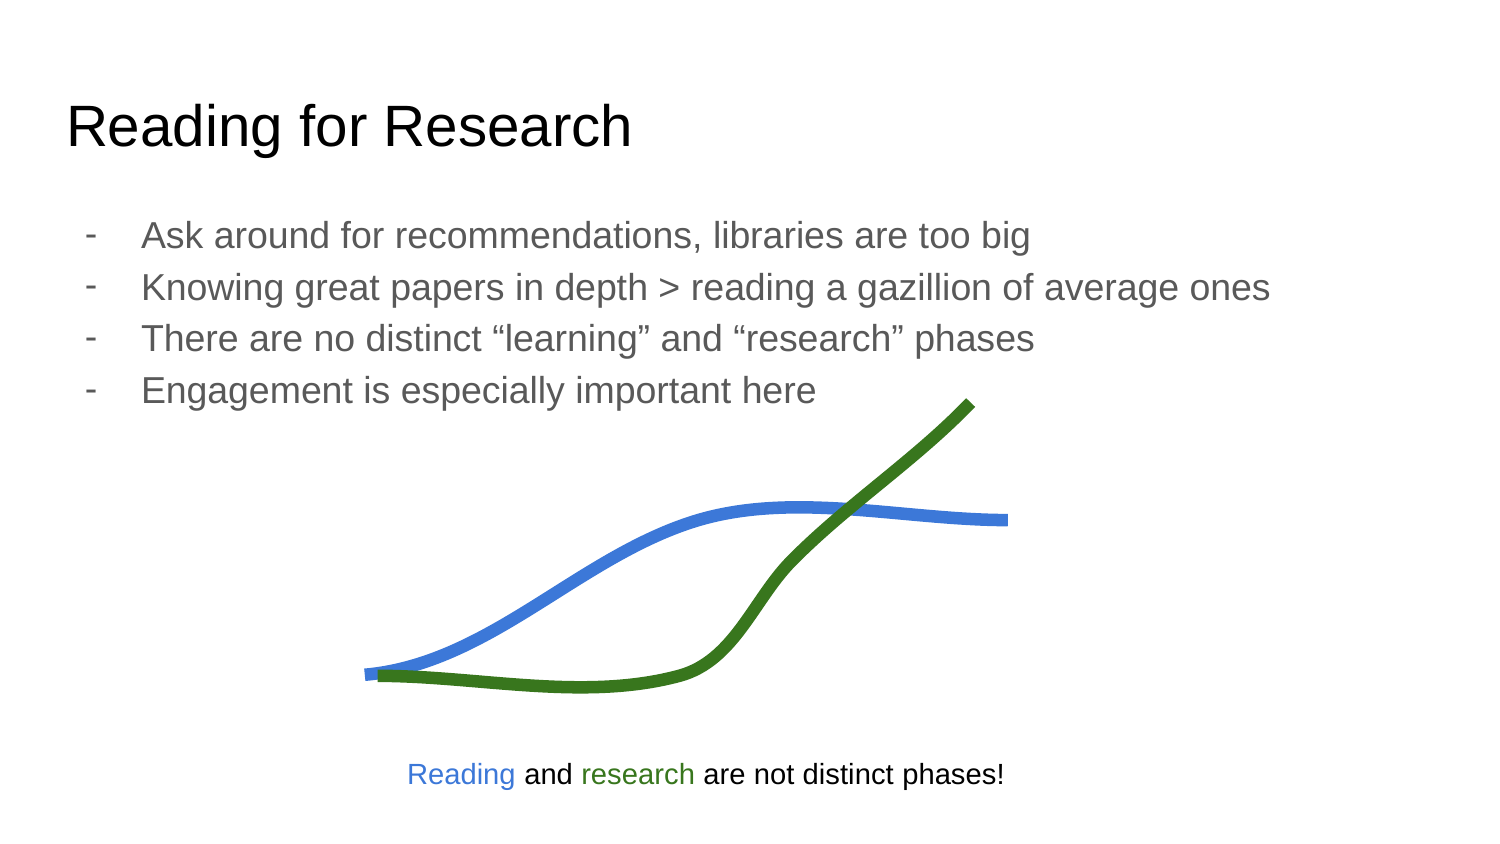

# Reading for Research
Ask around for recommendations, libraries are too big
Knowing great papers in depth > reading a gazillion of average ones
There are no distinct “learning” and “research” phases
Engagement is especially important here
Reading and research are not distinct phases!